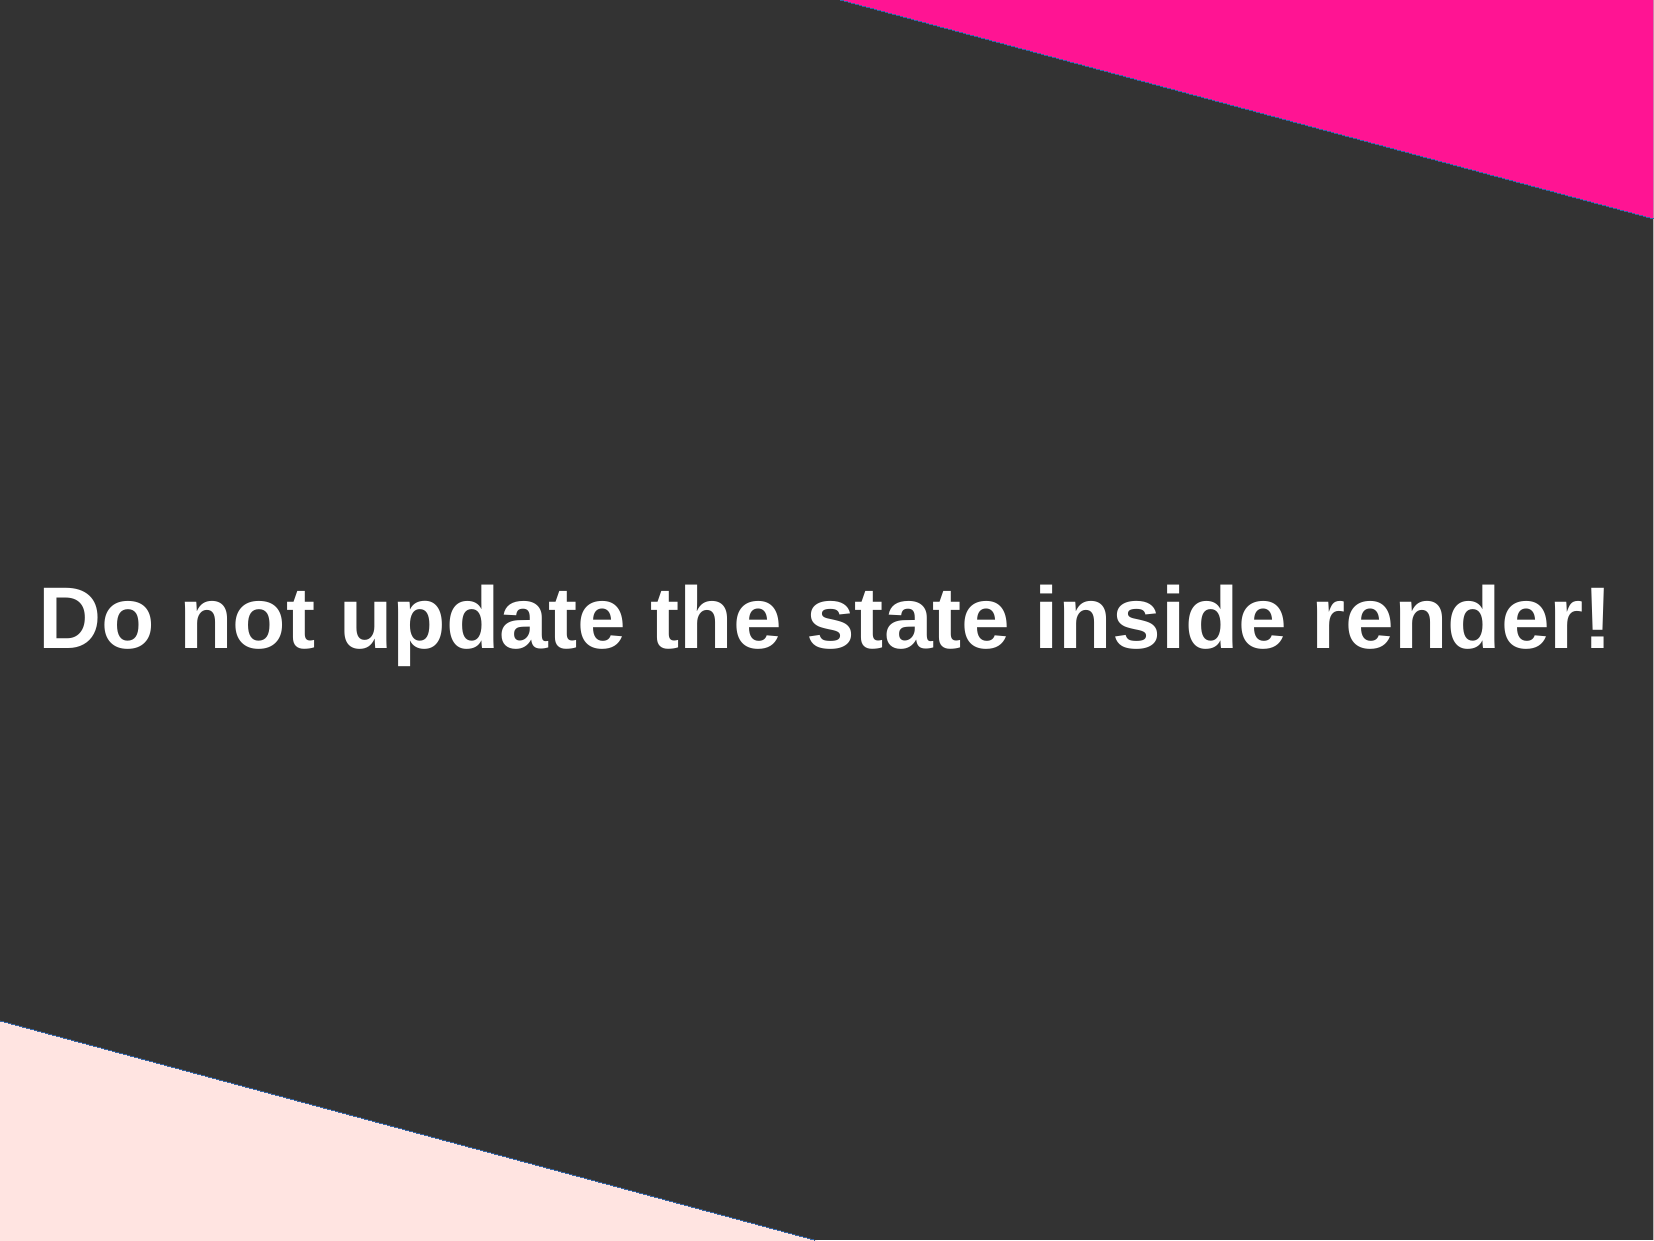

# Do not update the state inside render!